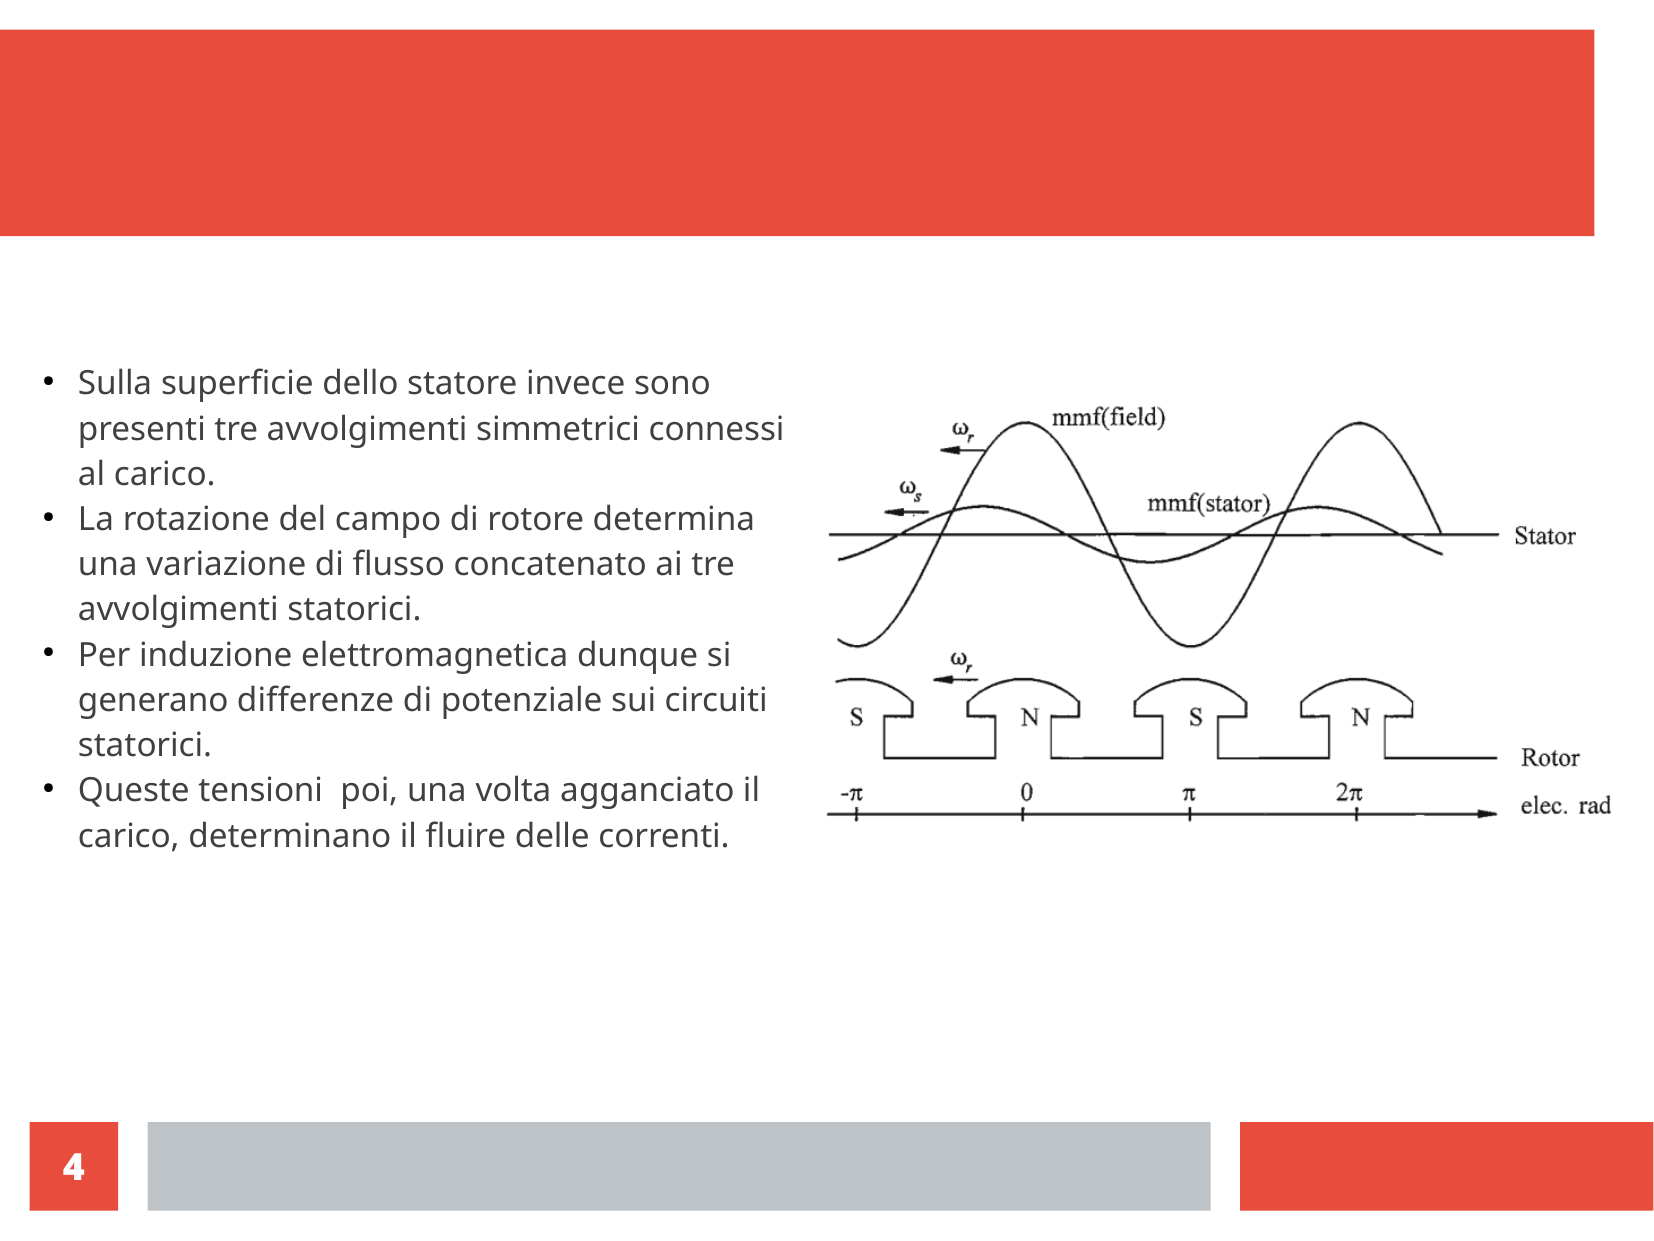

Sulla superficie dello statore invece sono presenti tre avvolgimenti simmetrici connessi al carico.
La rotazione del campo di rotore determina una variazione di flusso concatenato ai tre avvolgimenti statorici.
Per induzione elettromagnetica dunque si generano differenze di potenziale sui circuiti statorici.
Queste tensioni poi, una volta agganciato il carico, determinano il fluire delle correnti.
4